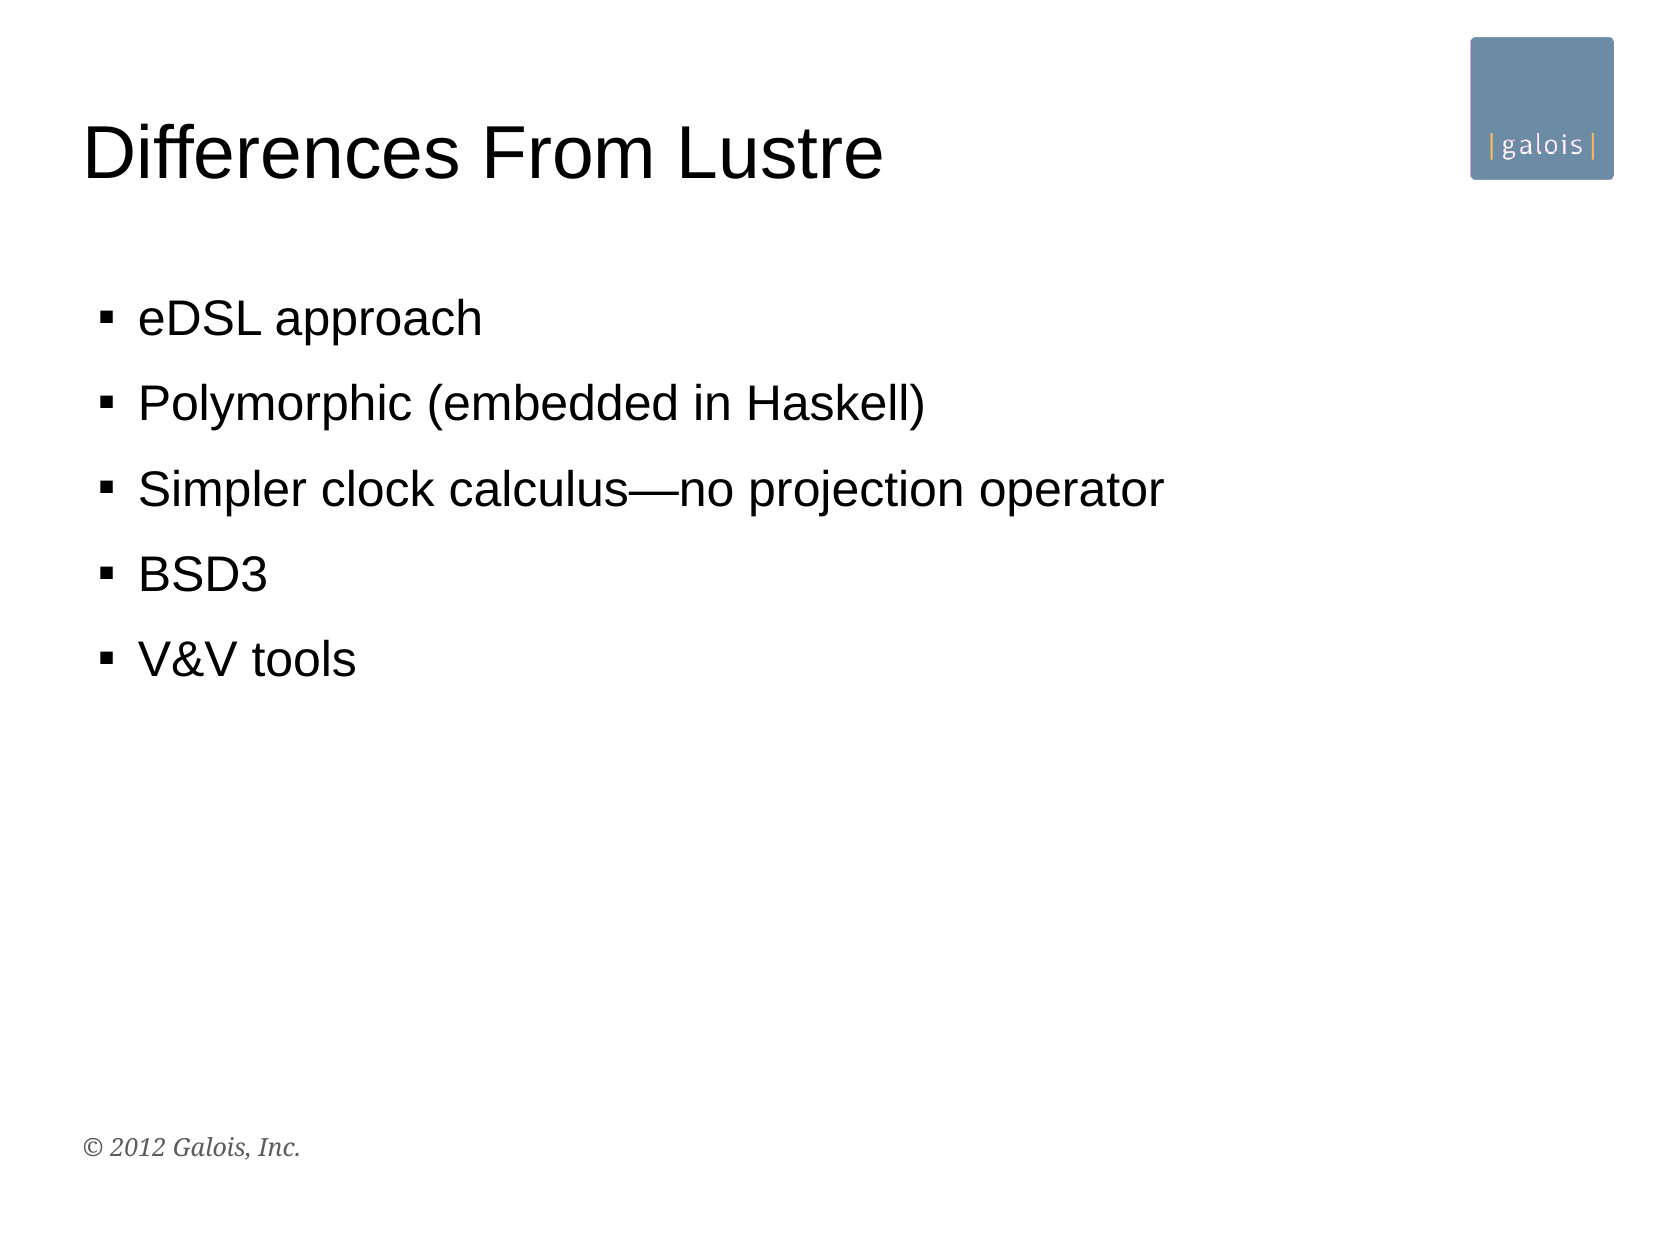

# Differences From Lustre
eDSL approach
Polymorphic (embedded in Haskell)
Simpler clock calculus—no projection operator
BSD3
V&V tools